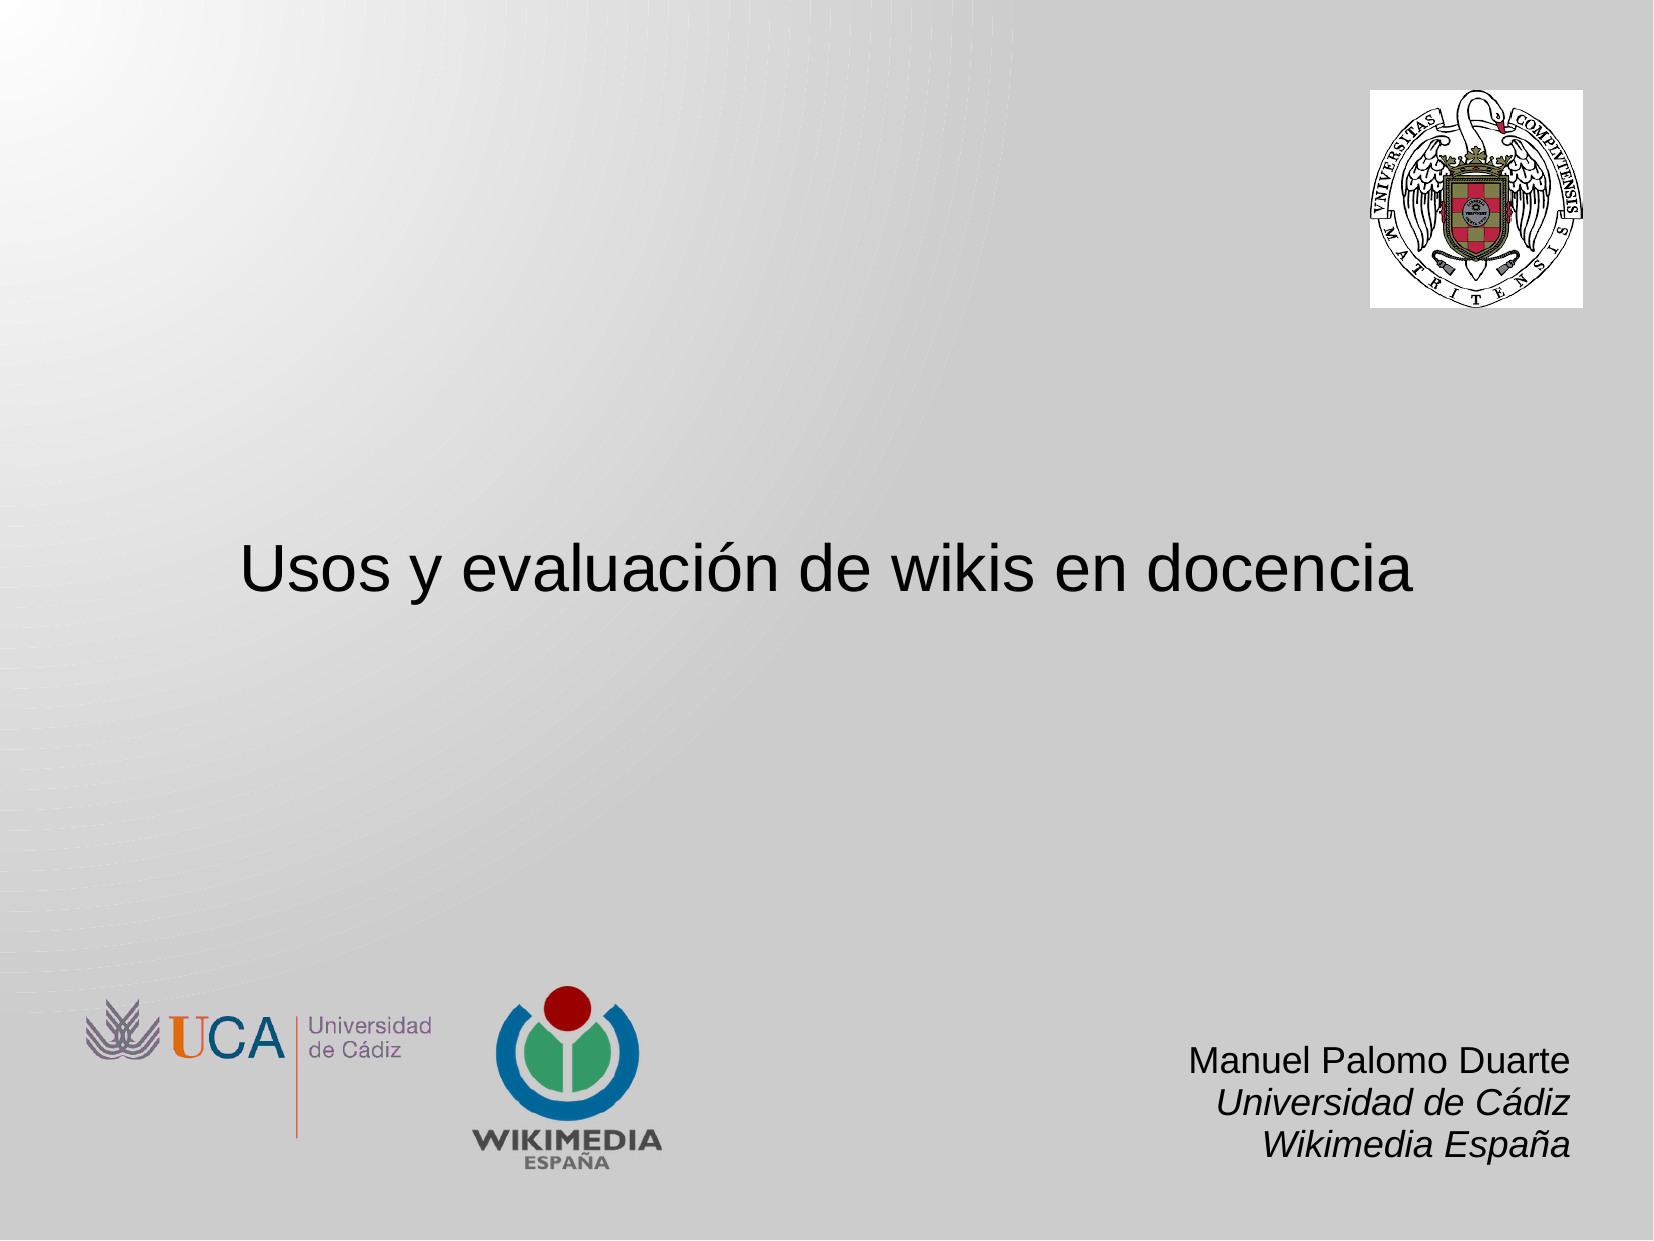

# Usos y evaluación de wikis en docencia
Manuel Palomo Duarte
Universidad de Cádiz
Wikimedia España